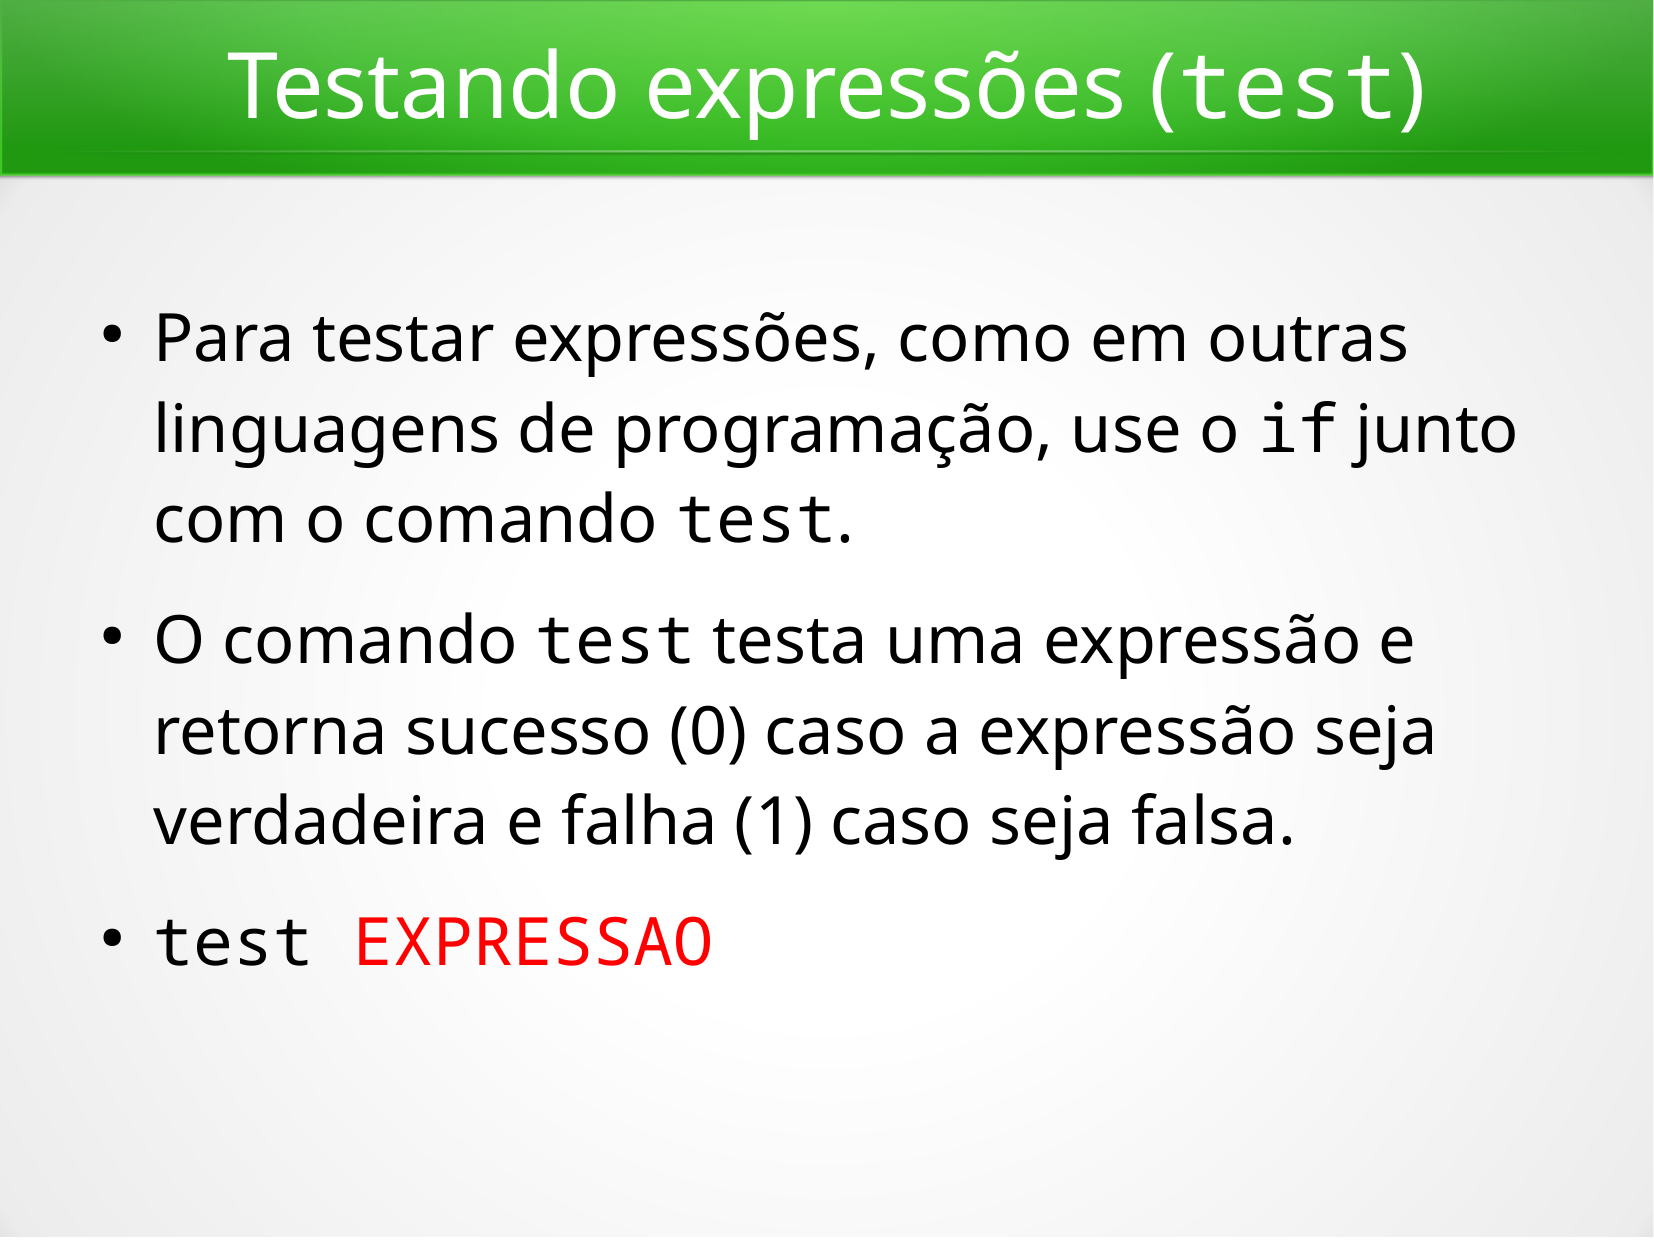

# Testando expressões (test)
Para testar expressões, como em outras linguagens de programação, use o if junto com o comando test.
O comando test testa uma expressão e retorna sucesso (0) caso a expressão seja verdadeira e falha (1) caso seja falsa.
test EXPRESSAO